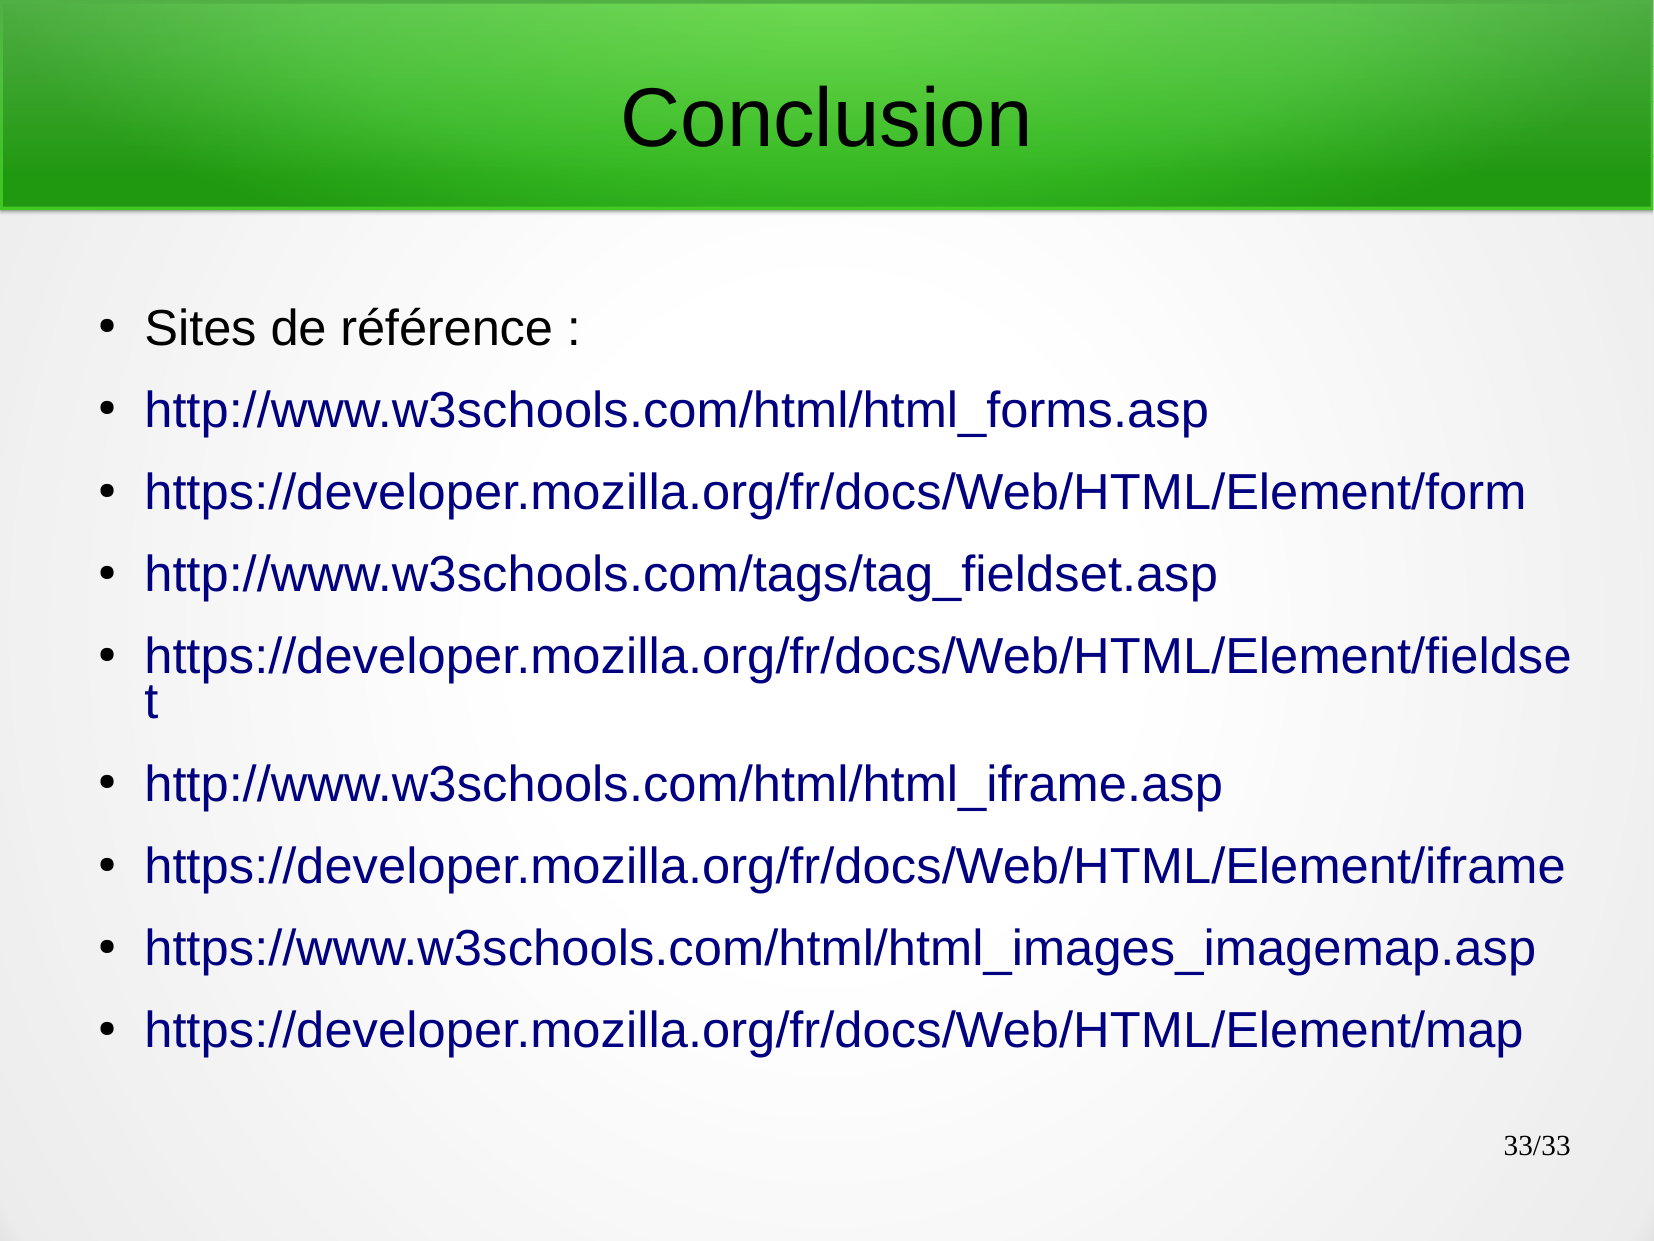

# Conclusion
Sites de référence :
http://www.w3schools.com/html/html_forms.asp
https://developer.mozilla.org/fr/docs/Web/HTML/Element/form
http://www.w3schools.com/tags/tag_fieldset.asp
https://developer.mozilla.org/fr/docs/Web/HTML/Element/fieldset
http://www.w3schools.com/html/html_iframe.asp
https://developer.mozilla.org/fr/docs/Web/HTML/Element/iframe
https://www.w3schools.com/html/html_images_imagemap.asp
https://developer.mozilla.org/fr/docs/Web/HTML/Element/map
33